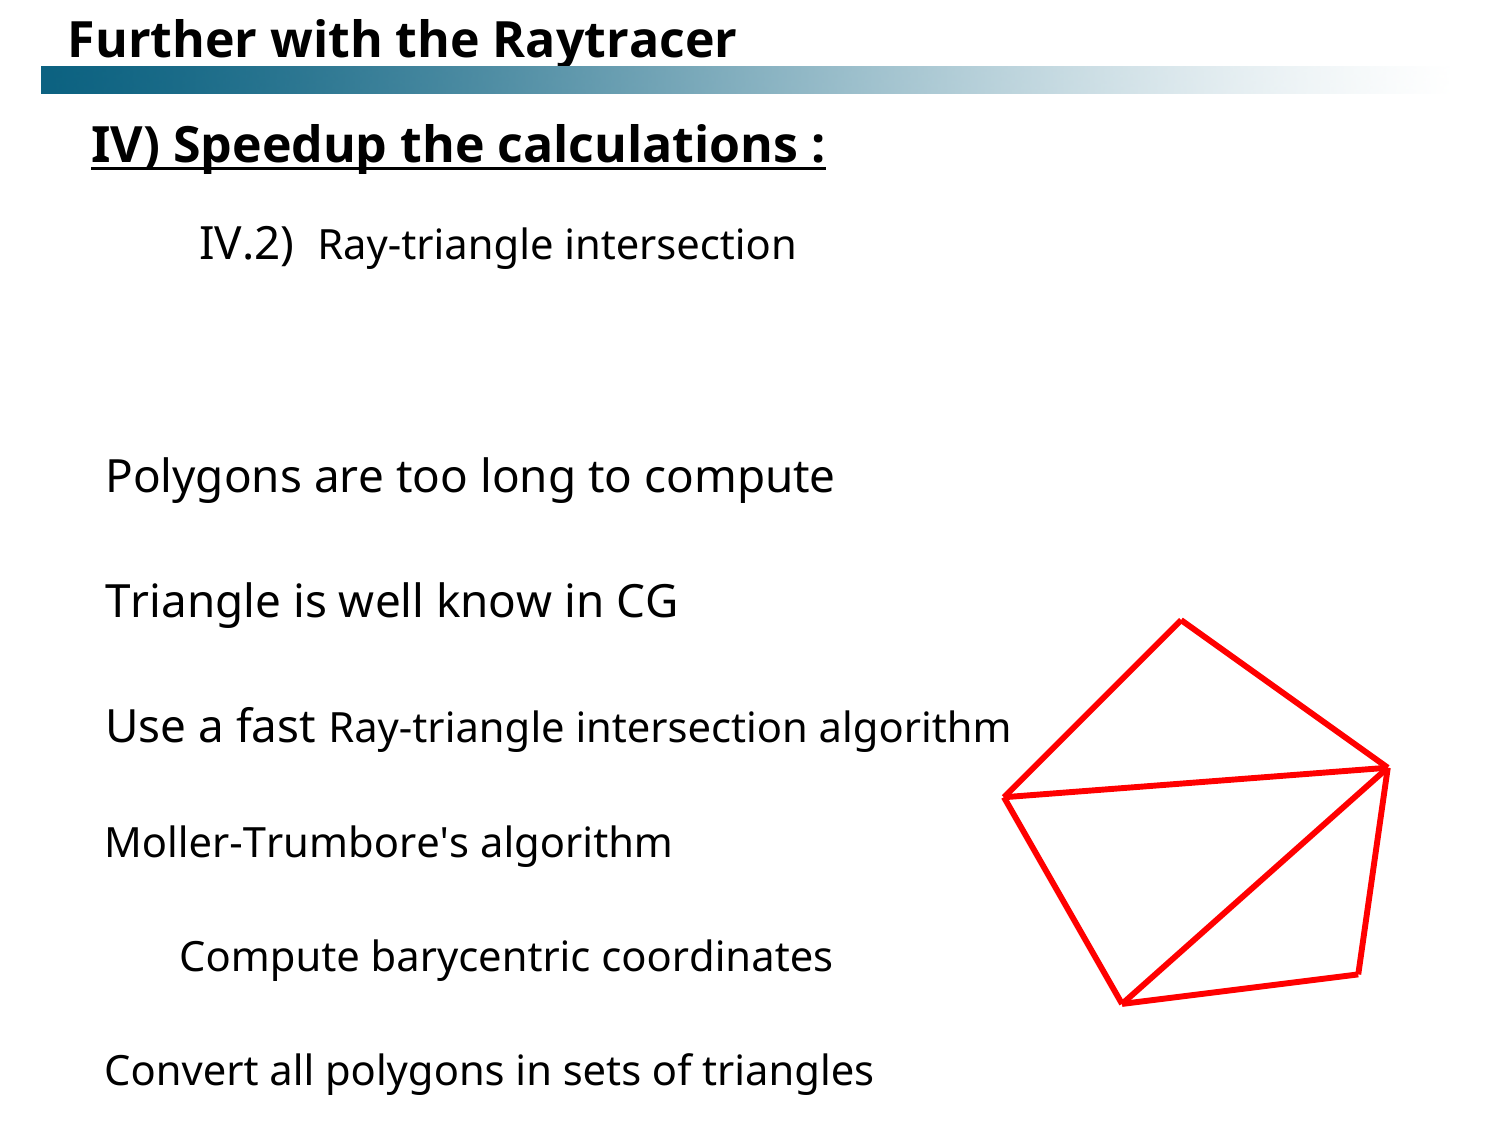

# Further with the Raytracer
IV) Speedup the calculations :
IV.2) Ray-triangle intersection
 Polygons are too long to compute
 Triangle is well know in CG
 Use a fast Ray-triangle intersection algorithm
 Moller-Trumbore's algorithm
 Compute barycentric coordinates
 Convert all polygons in sets of triangles